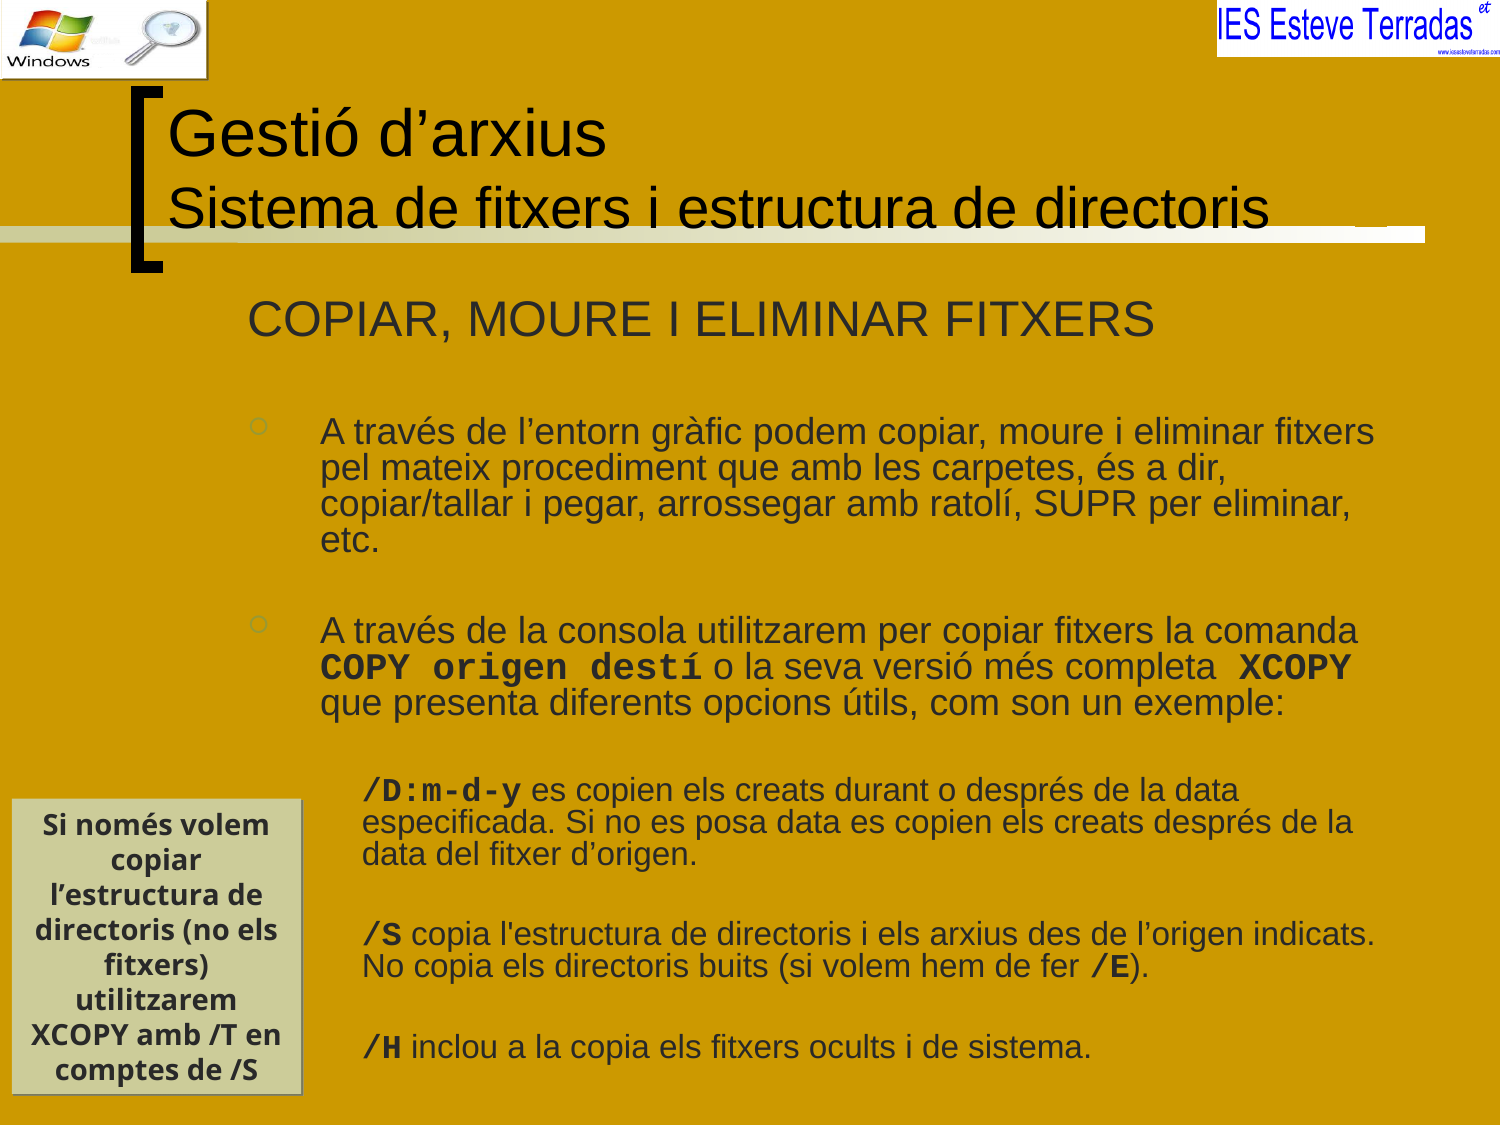

# Gestió d’arxius Sistema de fitxers i estructura de directoris
COPIAR, MOURE I ELIMINAR FITXERS
A través de l’entorn gràfic podem copiar, moure i eliminar fitxers pel mateix procediment que amb les carpetes, és a dir, copiar/tallar i pegar, arrossegar amb ratolí, SUPR per eliminar, etc.
A través de la consola utilitzarem per copiar fitxers la comanda COPY origen destí o la seva versió més completa XCOPY que presenta diferents opcions útils, com son un exemple:
/D:m-d-y es copien els creats durant o després de la data especificada. Si no es posa data es copien els creats després de la data del fitxer d’origen.
/S copia l'estructura de directoris i els arxius des de l’origen indicats. No copia els directoris buits (si volem hem de fer /E).
/H inclou a la copia els fitxers ocults i de sistema.
Si només volem copiar l’estructura de directoris (no els fitxers) utilitzarem XCOPY amb /T en comptes de /S